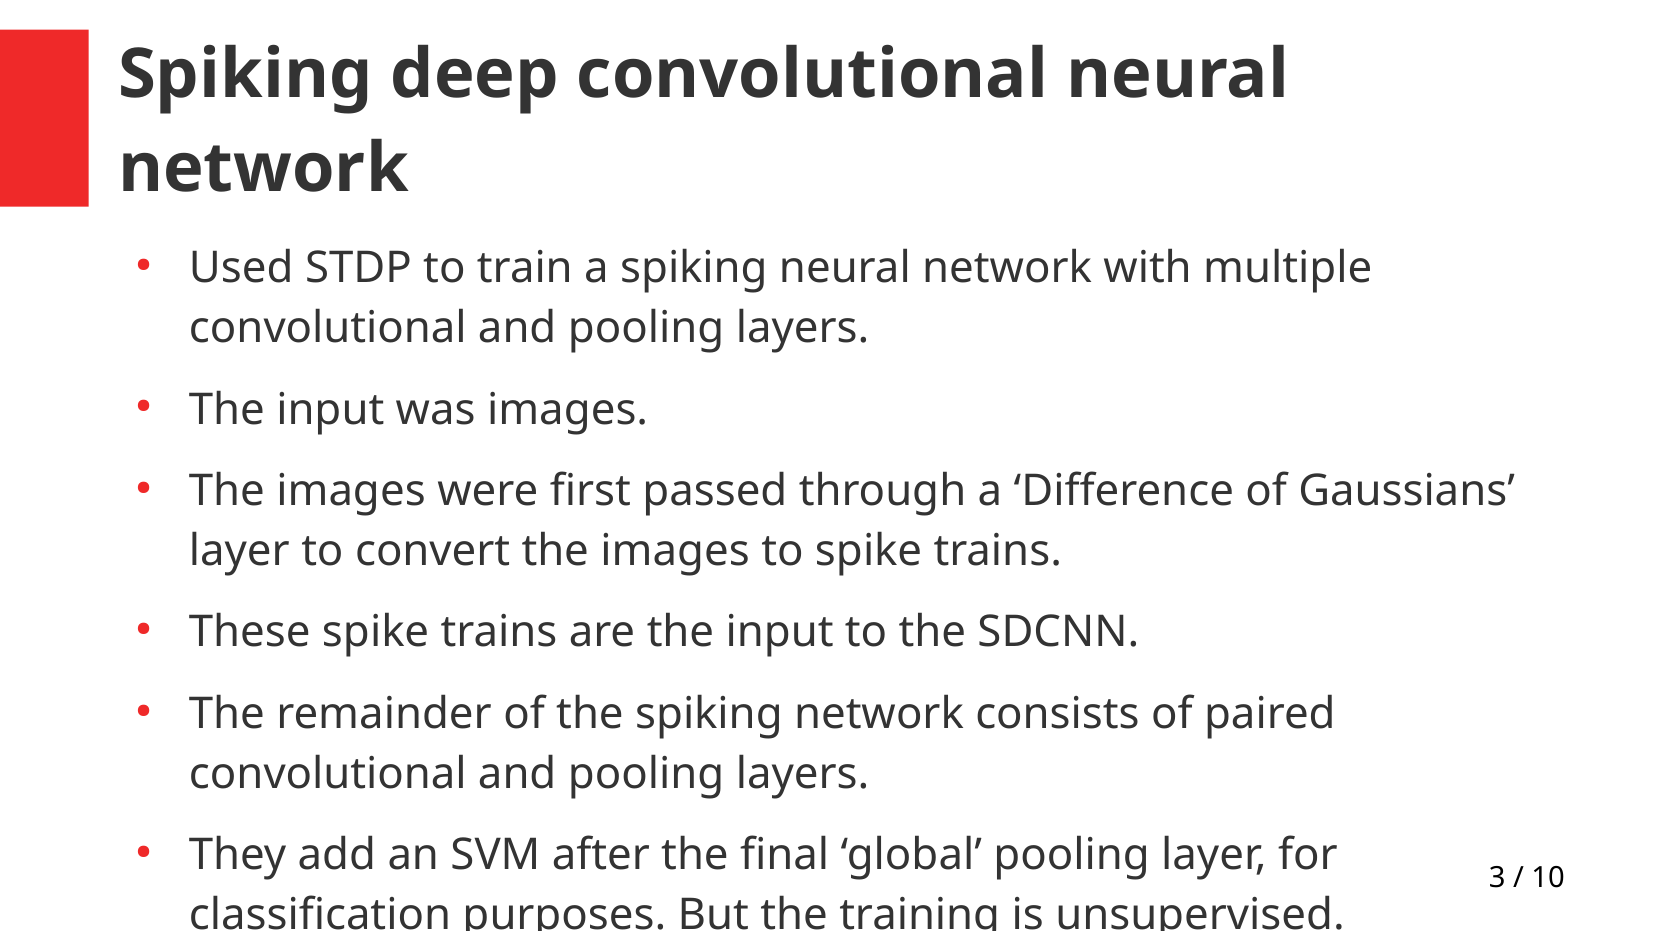

# Spiking deep convolutional neural network
Used STDP to train a spiking neural network with multiple convolutional and pooling layers.
The input was images.
The images were first passed through a ‘Difference of Gaussians’ layer to convert the images to spike trains.
These spike trains are the input to the SDCNN.
The remainder of the spiking network consists of paired convolutional and pooling layers.
They add an SVM after the final ‘global’ pooling layer, for classification purposes. But the training is unsupervised.
3